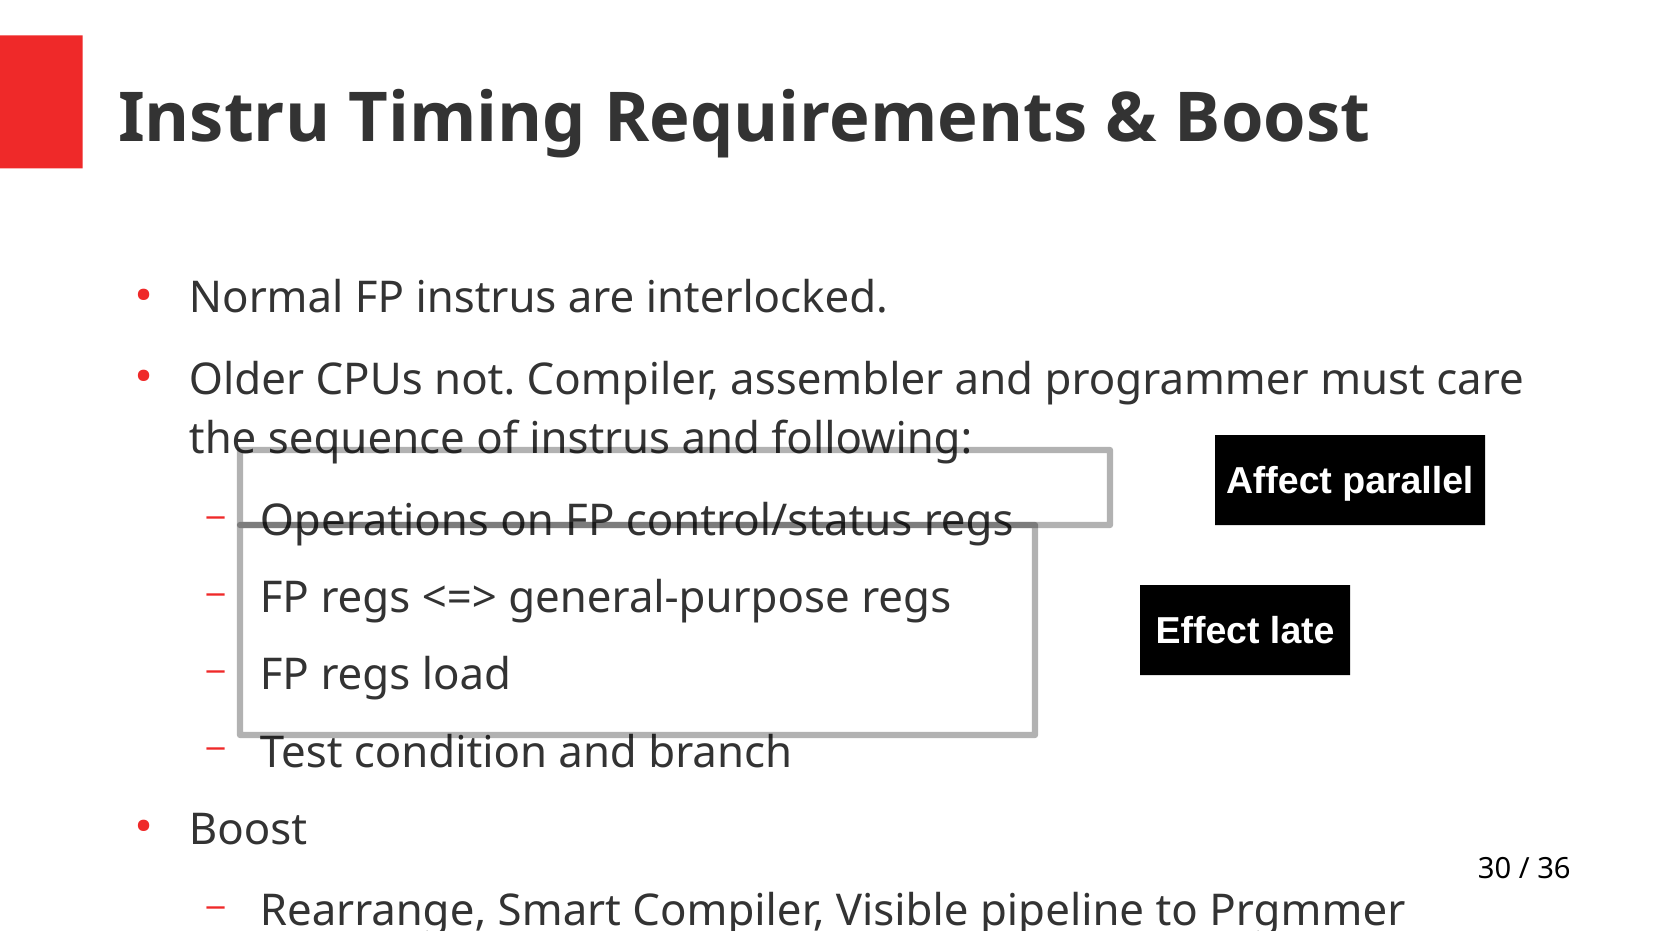

# Instru Timing Requirements & Boost
Normal FP instrus are interlocked.
Older CPUs not. Compiler, assembler and programmer must care the sequence of instrus and following:
Operations on FP control/status regs
FP regs <=> general-purpose regs
FP regs load
Test condition and branch
Boost
Rearrange, Smart Compiler, Visible pipeline to Prgmmer
Affect parallel
Effect late
30